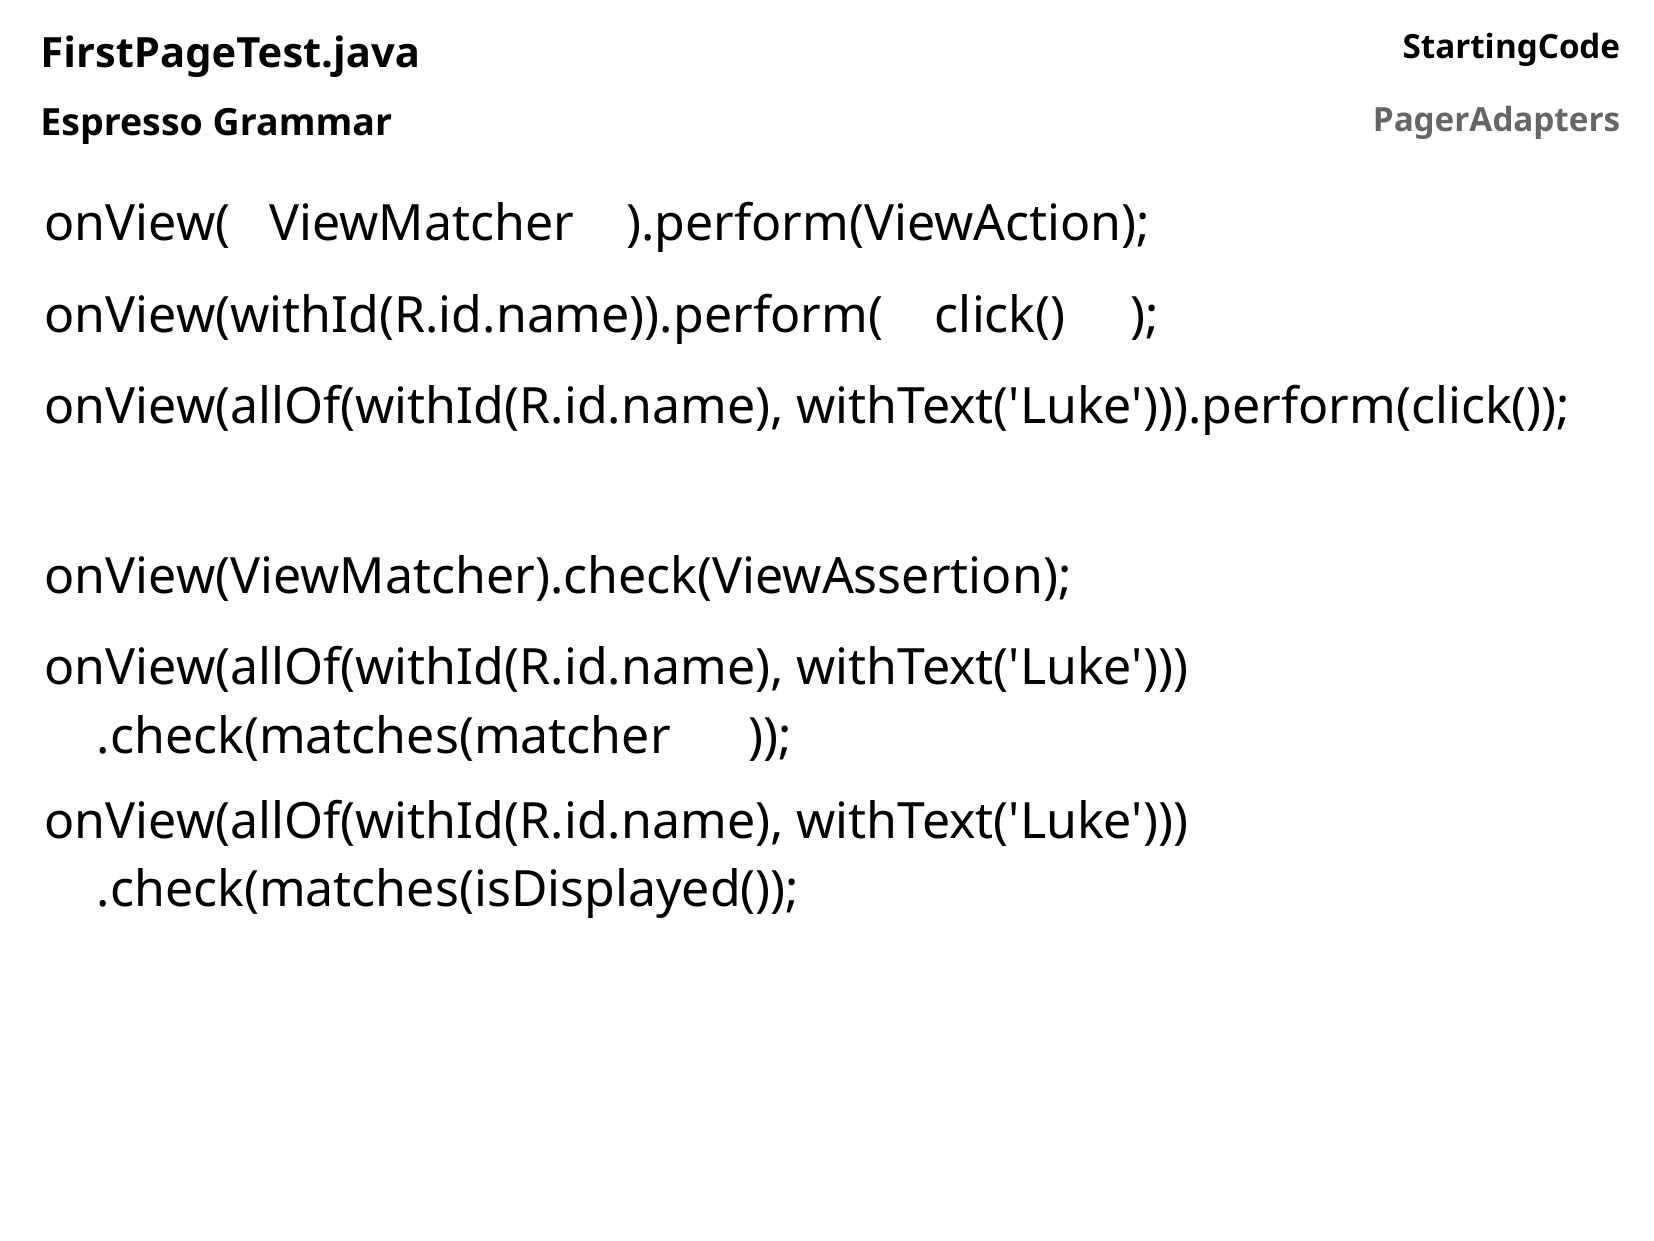

| FirstPageTest.java | StartingCode |
| --- | --- |
| Espresso Grammar | PagerAdapters |
Starting Position - FirstPageTest
onView( ViewMatcher ).perform(ViewAction);
onView(withId(R.id.name)).perform( click() );
onView(allOf(withId(R.id.name), withText('Luke'))).perform(click());
onView(ViewMatcher).check(ViewAssertion);
onView(allOf(withId(R.id.name), withText('Luke')))
 .check(matches(matcher ));
onView(allOf(withId(R.id.name), withText('Luke')))
 .check(matches(isDisplayed());